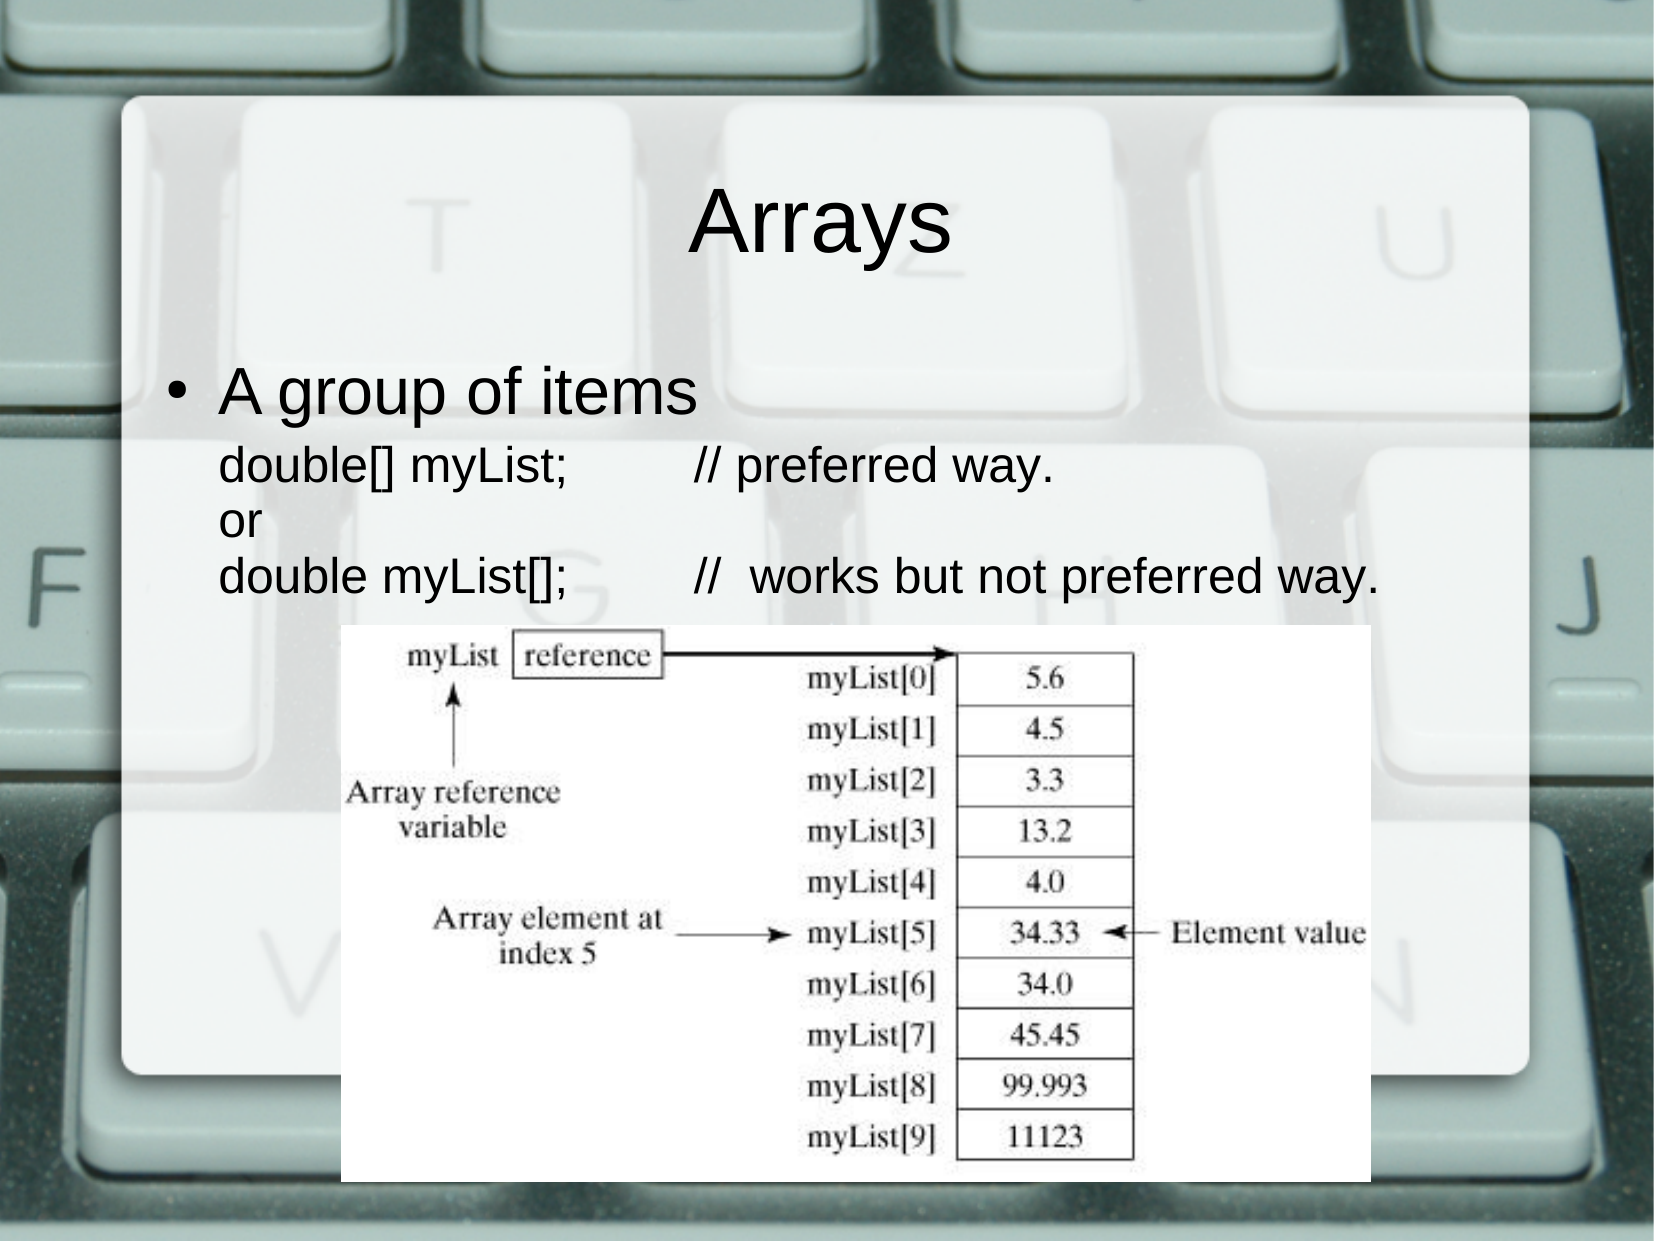

# Arrays
A group of items
double[] myList; // preferred way.
or
double myList[]; // works but not preferred way.